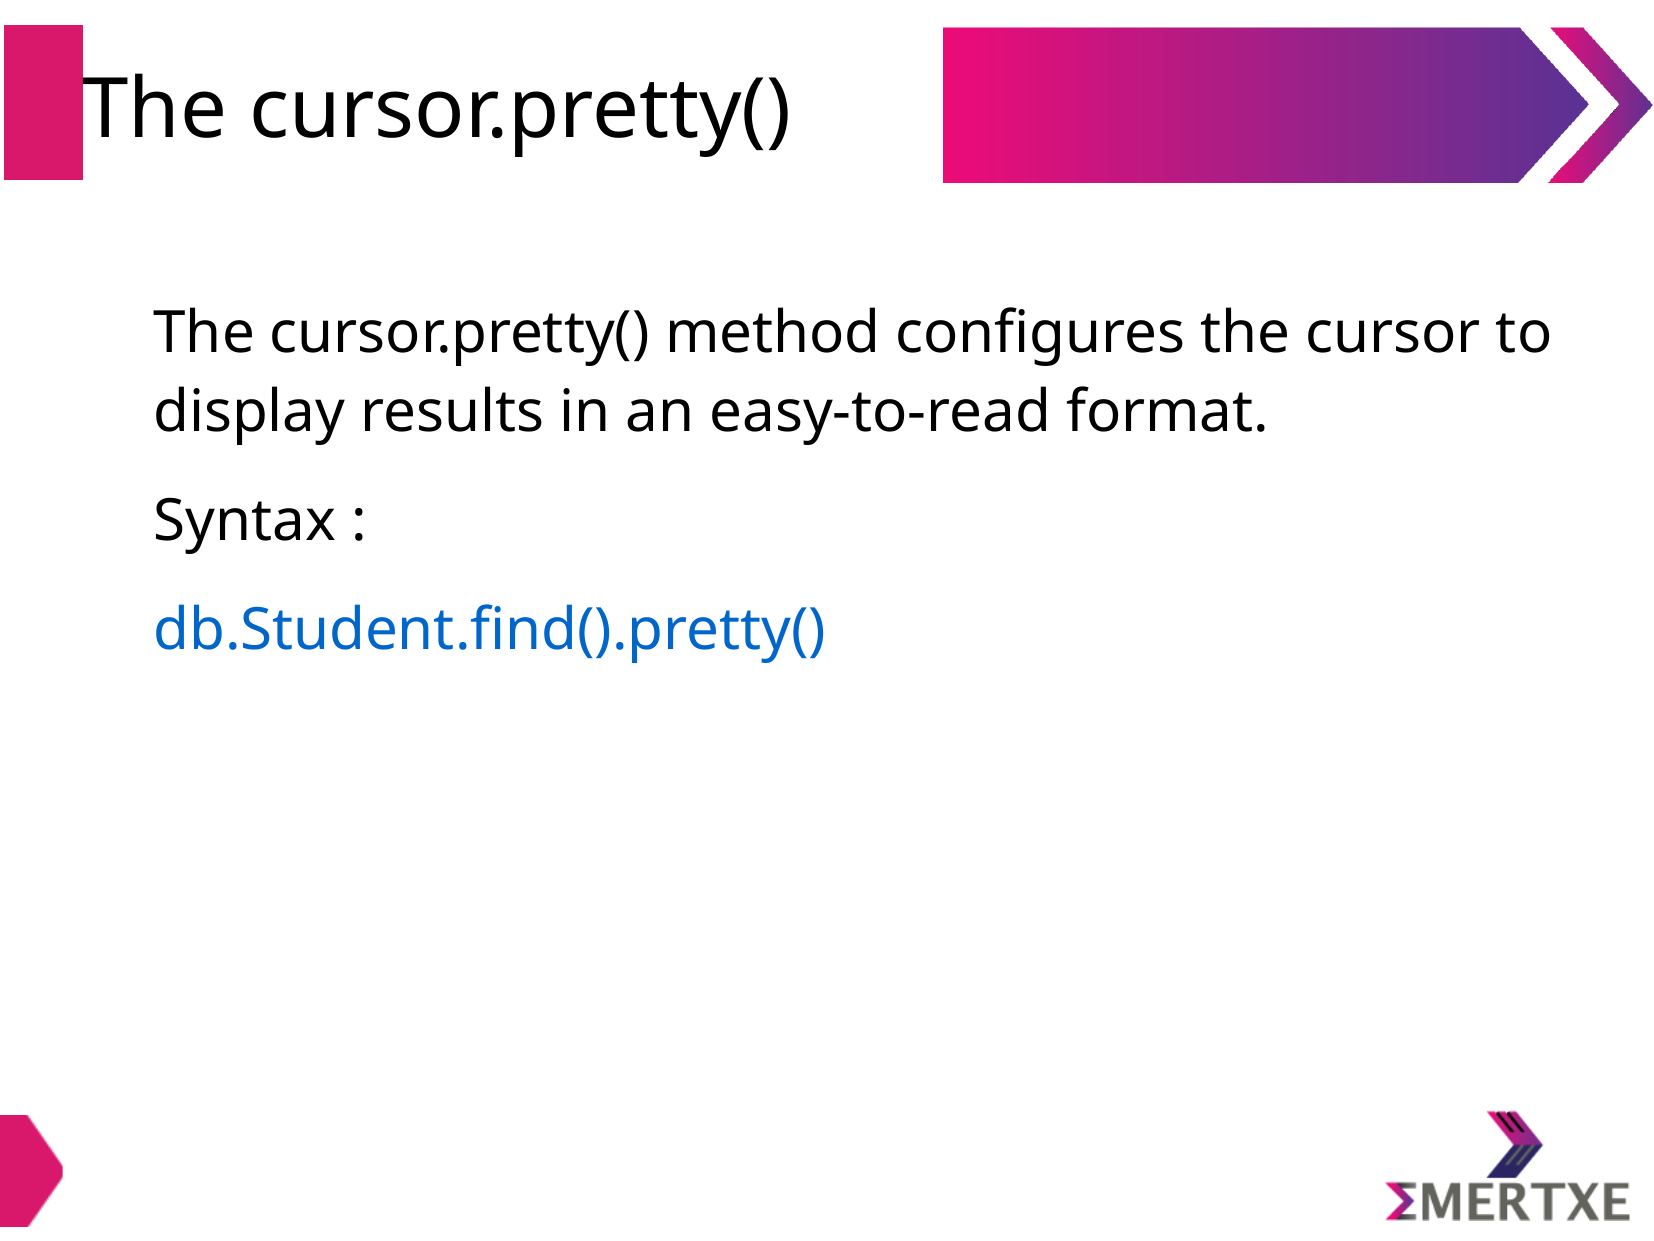

# The cursor.pretty()
The cursor.pretty() method configures the cursor to display results in an easy-to-read format.
Syntax :
db.Student.find().pretty()